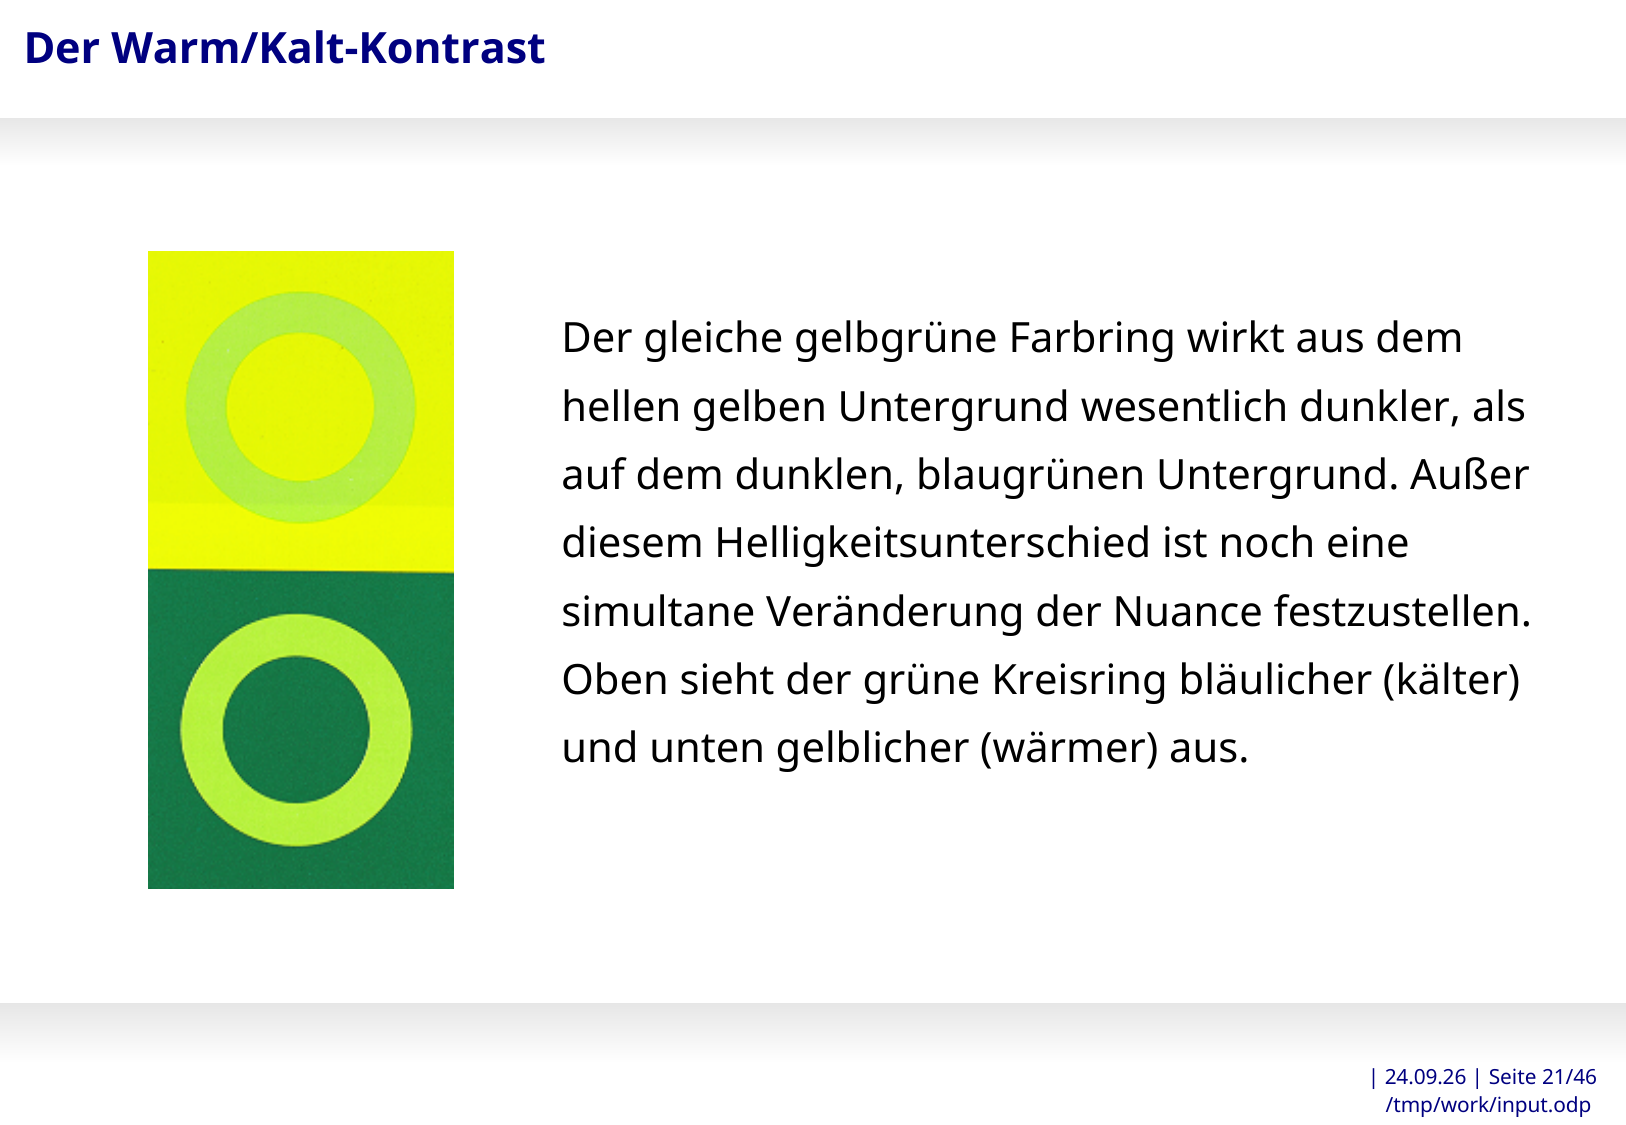

# Der Warm/Kalt-Kontrast
Der gleiche gelbgrüne Farbring wirkt aus dem hellen gelben Untergrund wesentlich dunkler, als auf dem dunklen, blaugrünen Untergrund. Außer diesem Helligkeitsunterschied ist noch eine simultane Veränderung der Nuance festzustellen. Oben sieht der grüne Kreisring bläulicher (kälter) und unten gelblicher (wärmer) aus.